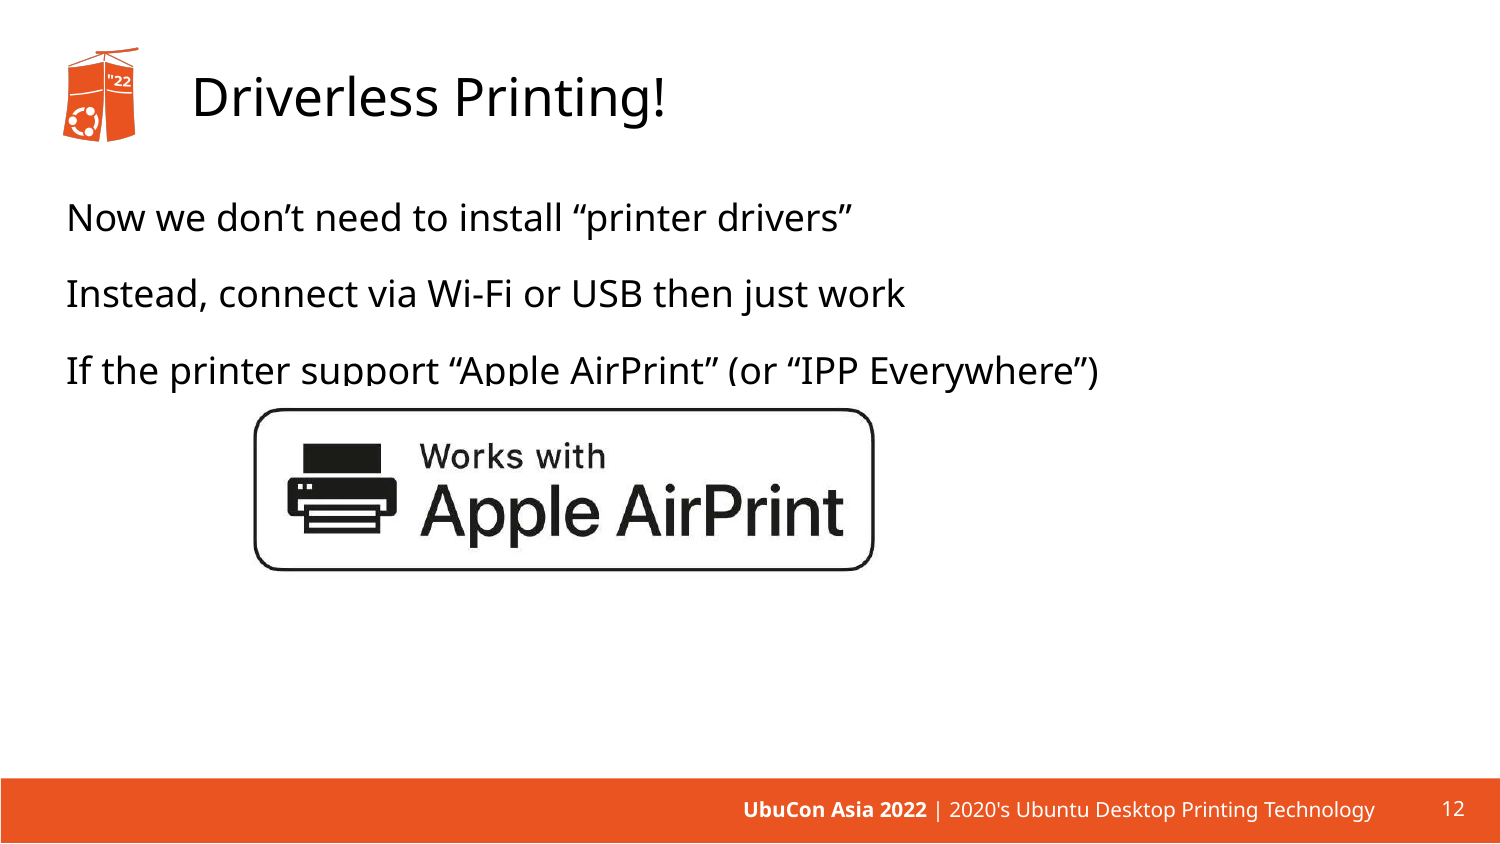

# Driverless Printing!
Now we don’t need to install “printer drivers”
Instead, connect via Wi-Fi or USB then just work
If the printer support “Apple AirPrint” (or “IPP Everywhere”)
UbuCon Asia 2022 | 2020's Ubuntu Desktop Printing Technology